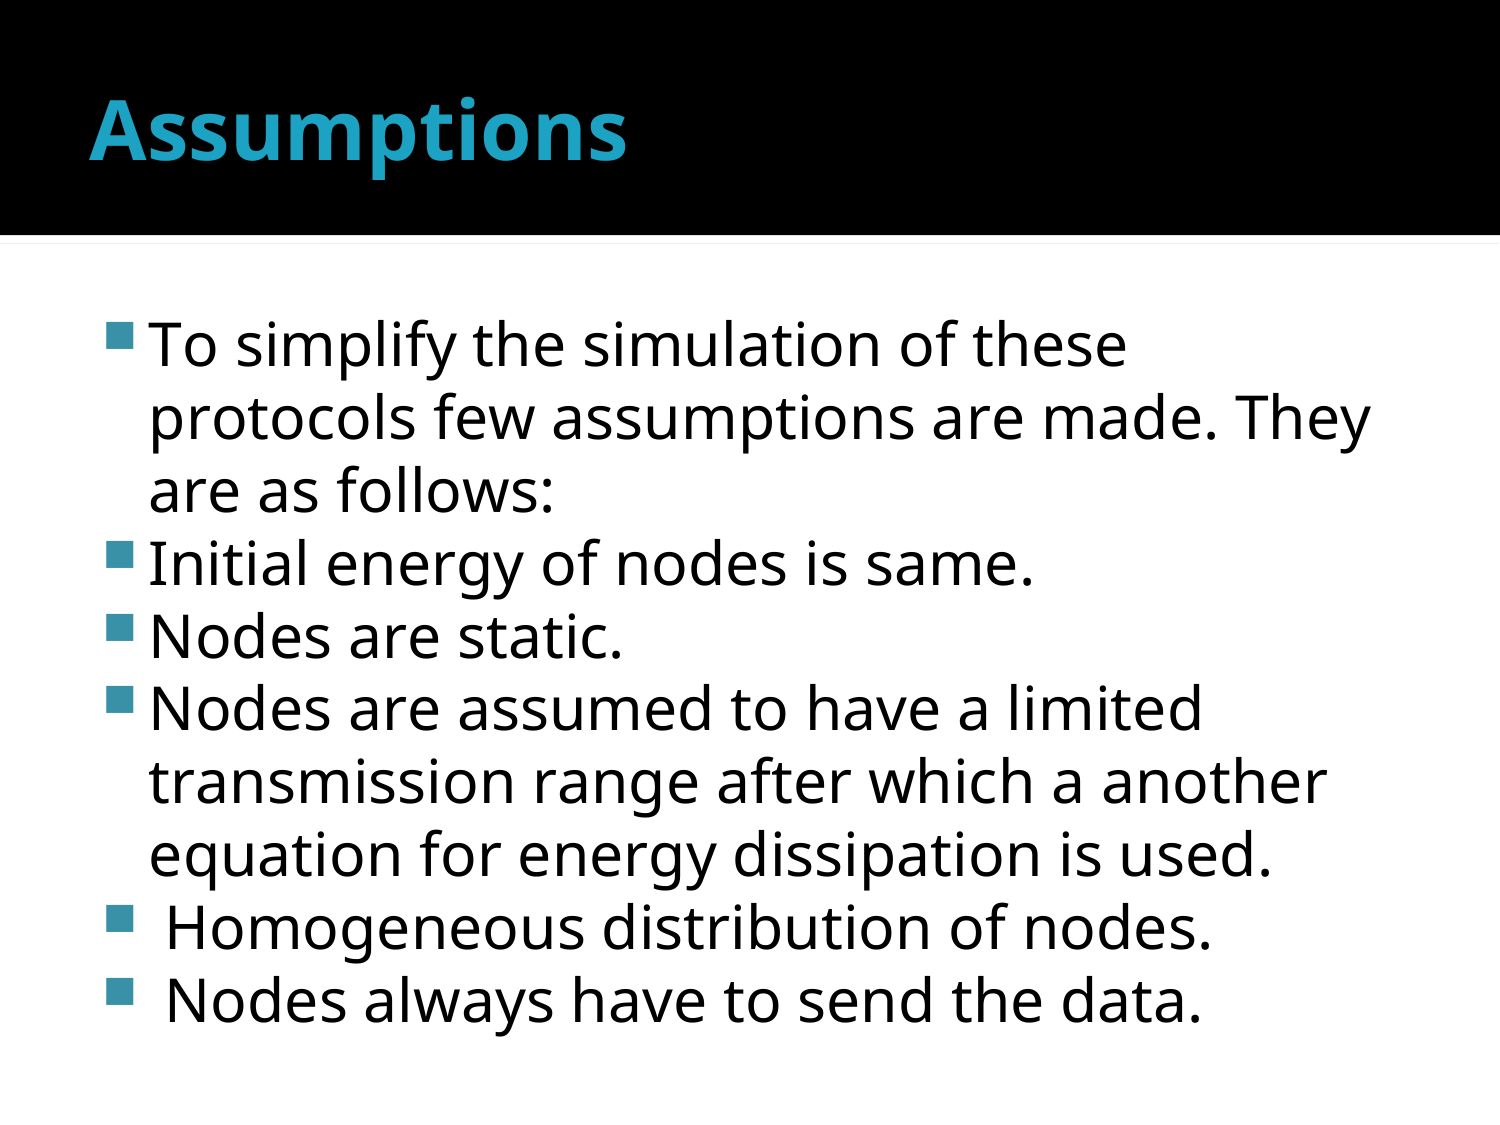

# Assumptions
To simplify the simulation of these protocols few assumptions are made. They are as follows:
Initial energy of nodes is same.
Nodes are static.
Nodes are assumed to have a limited transmission range after which a another equation for energy dissipation is used.
 Homogeneous distribution of nodes.
 Nodes always have to send the data.